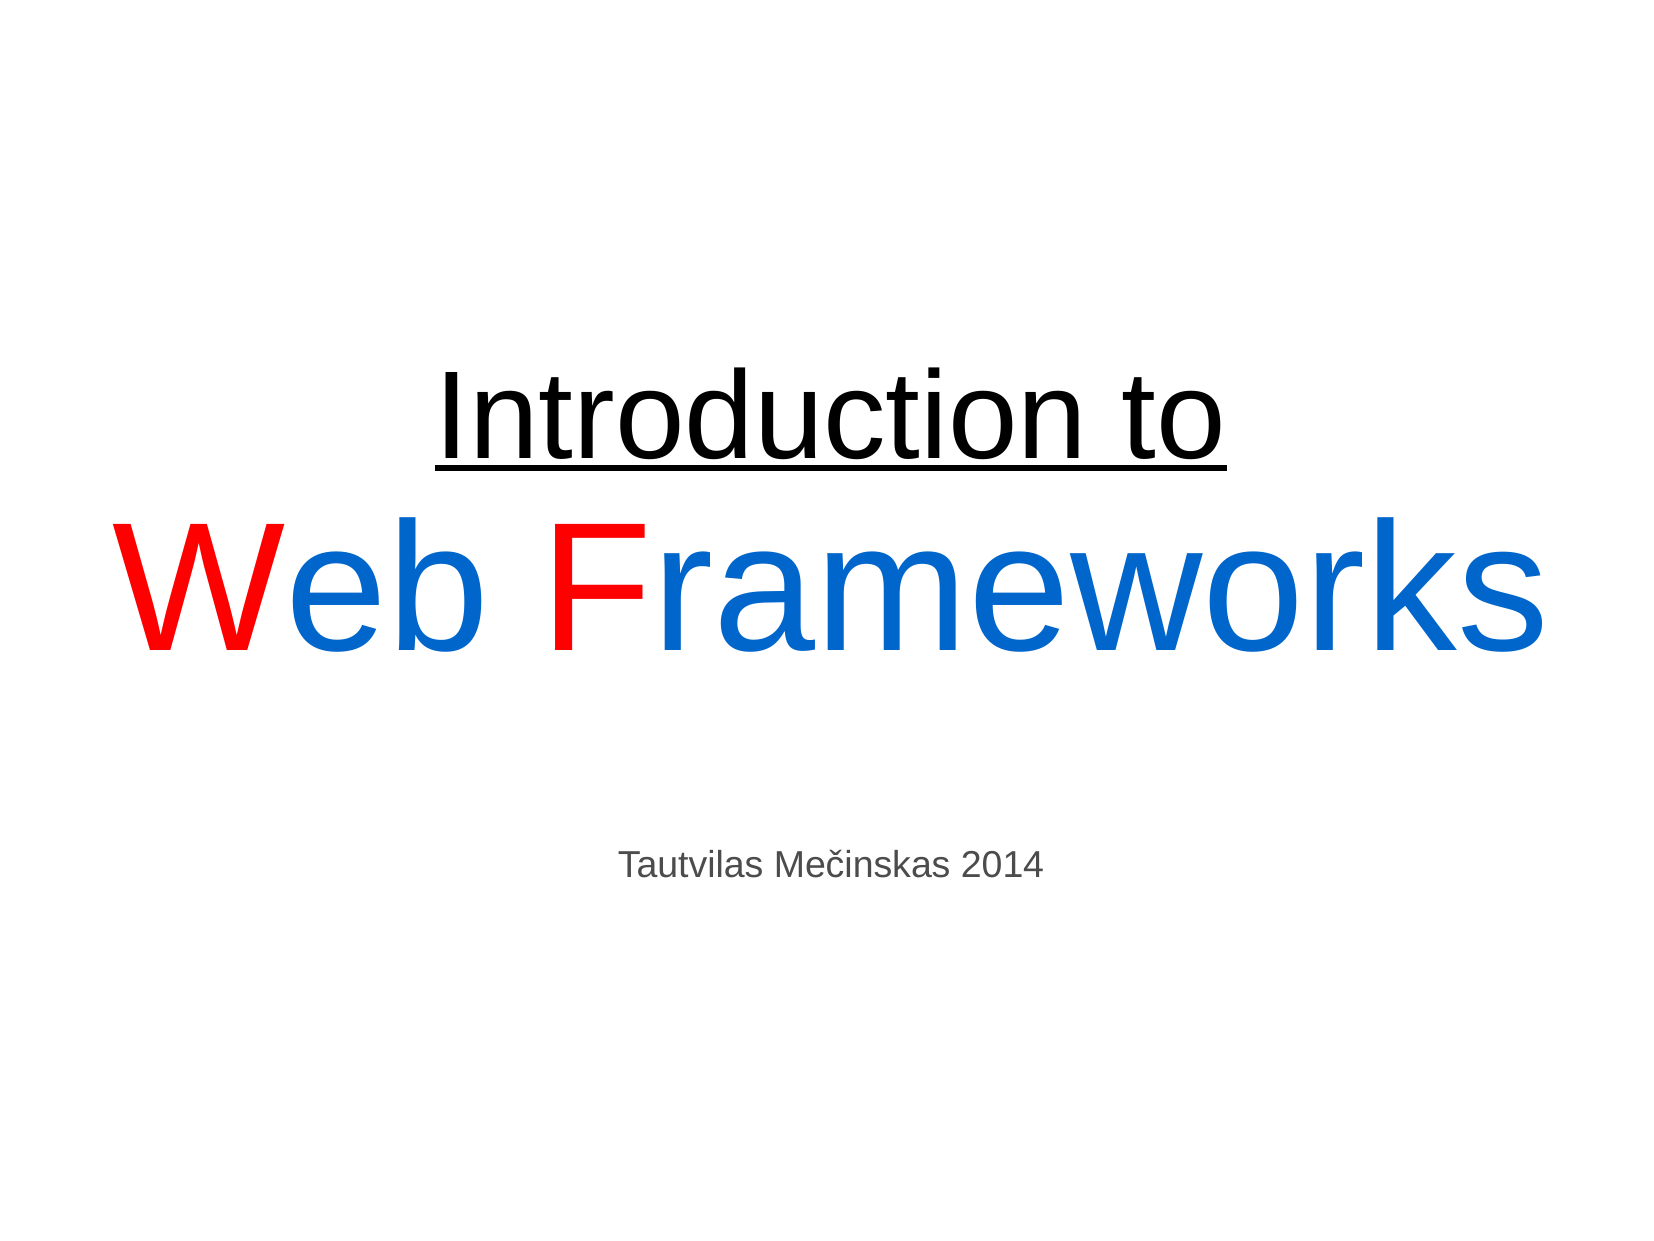

# Introduction to
Web Frameworks
Tautvilas Mečinskas 2014